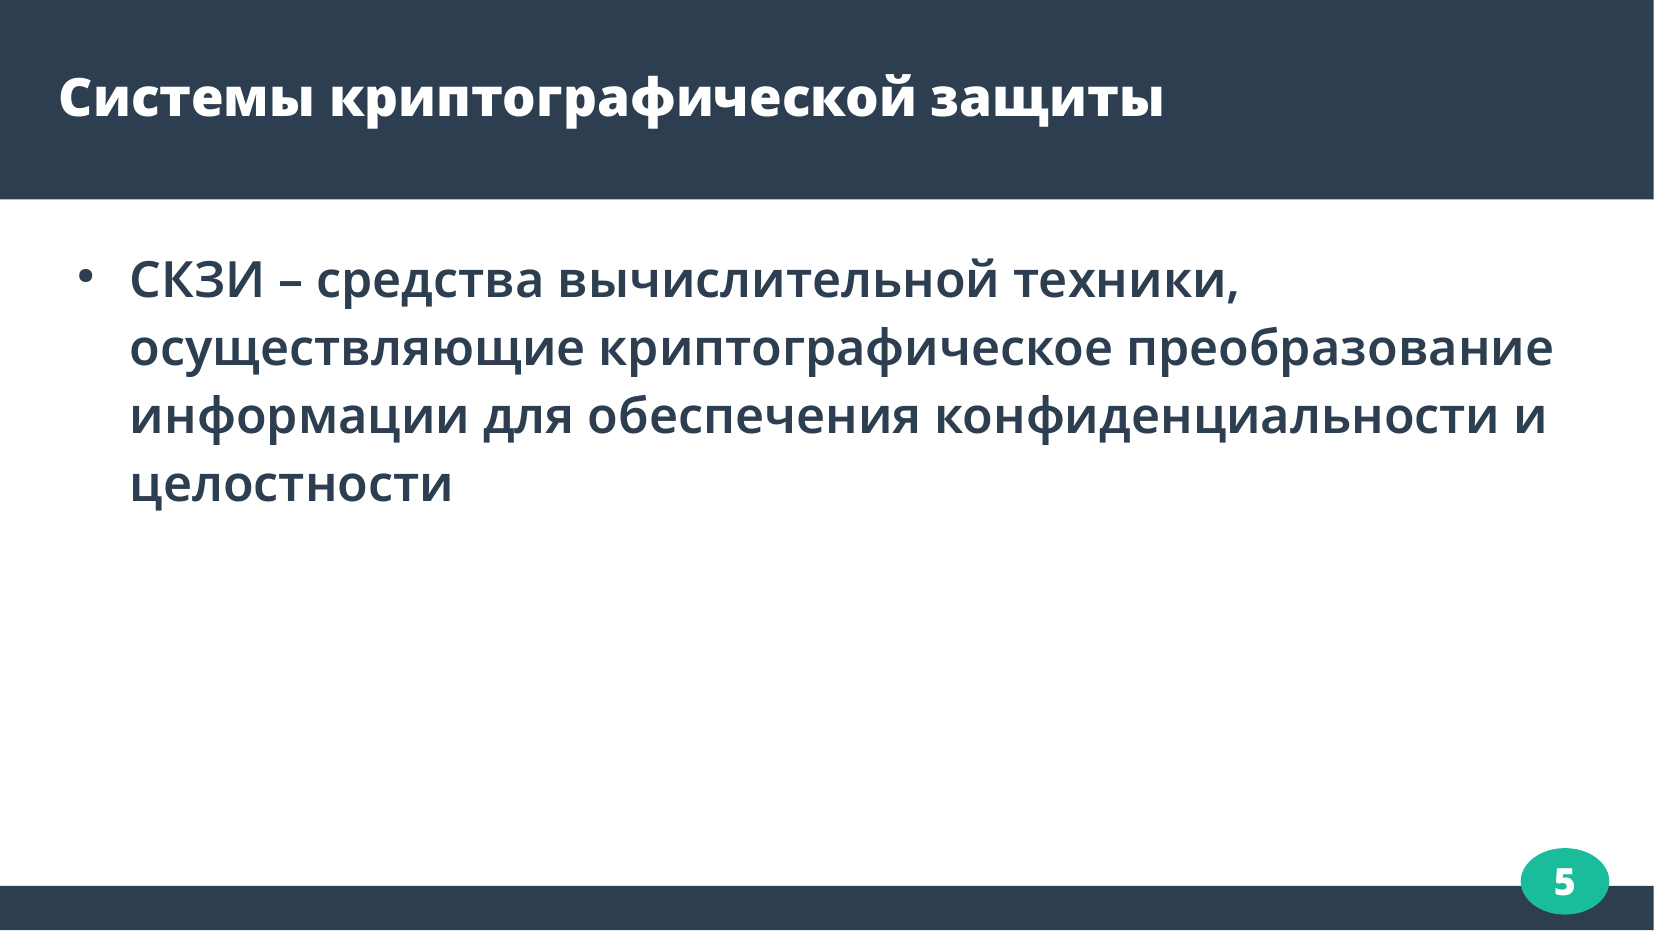

# Системы криптографической защиты
СКЗИ – средства вычислительной техники, осуществляющие криптографическое преобразование информации для обеспечения конфиденциальности и целостности
5